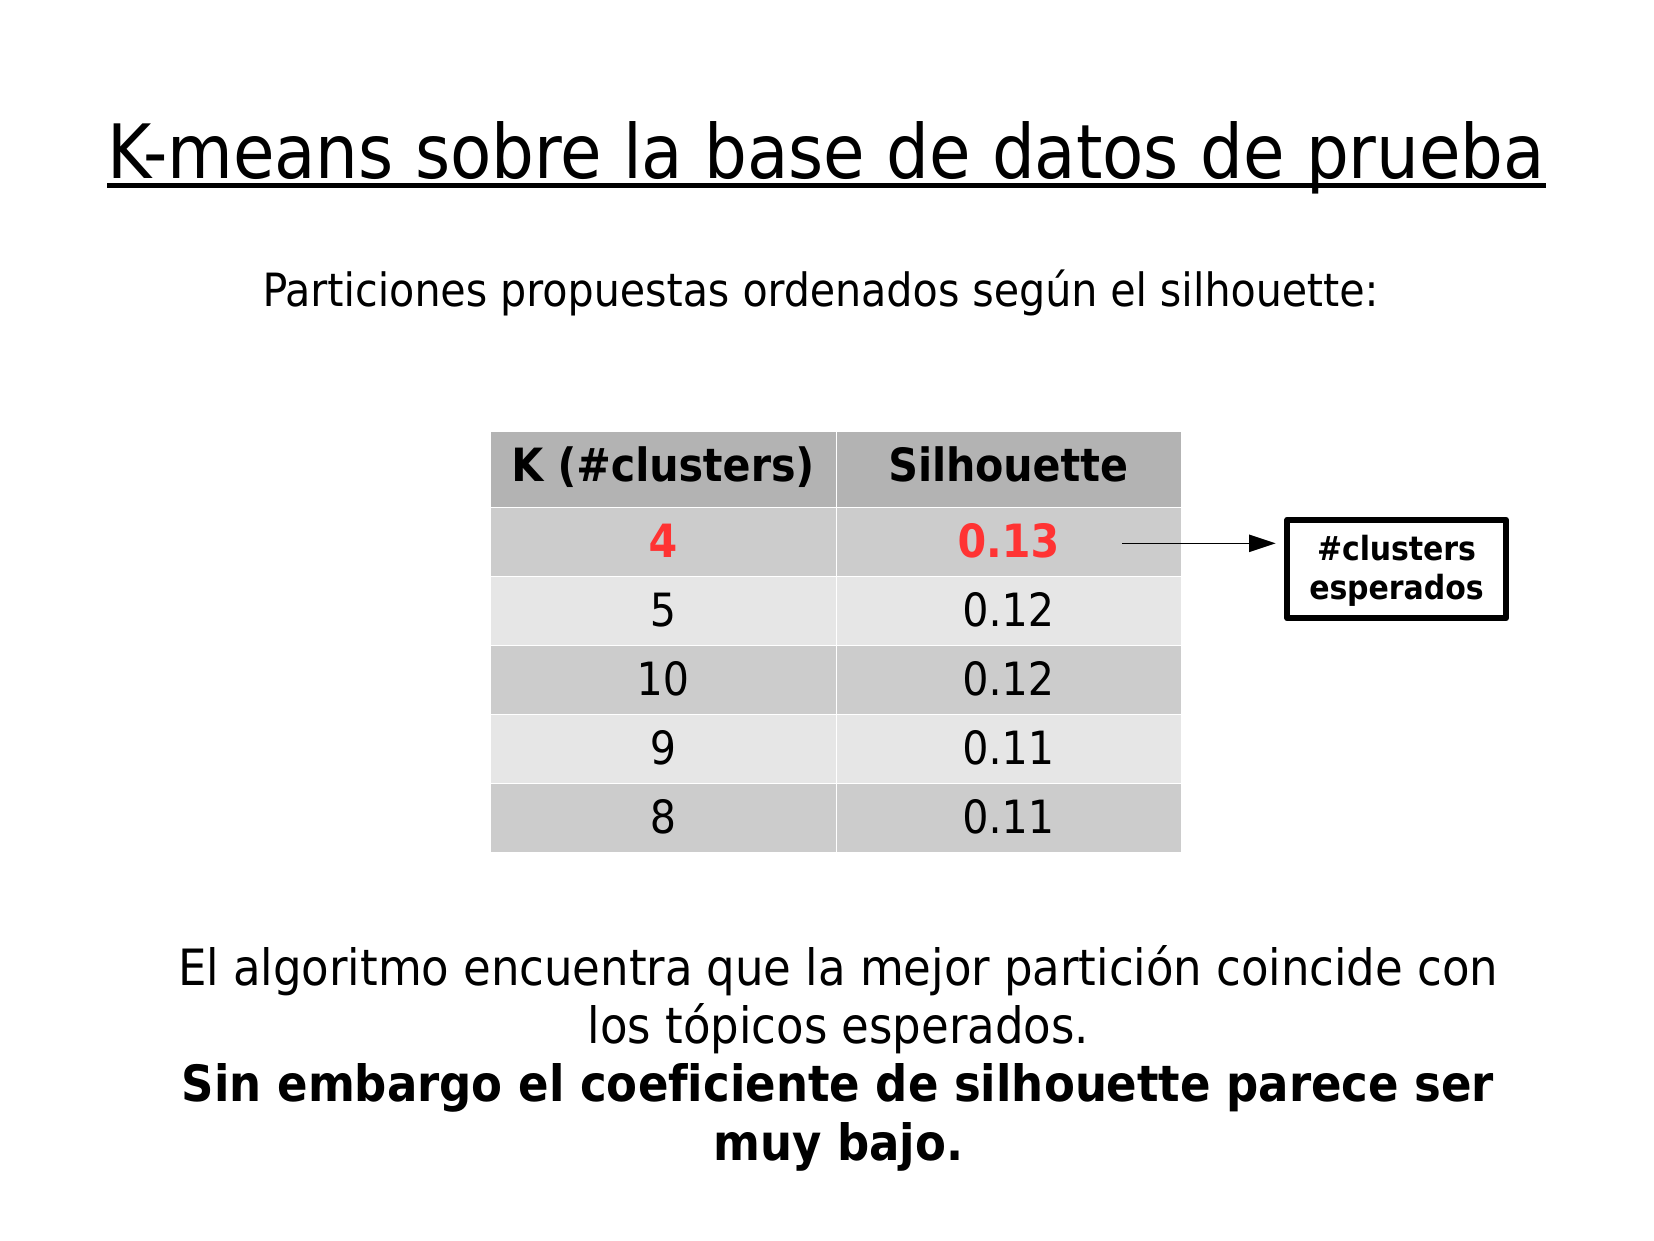

# K-means sobre la base de datos de prueba
Particiones propuestas ordenados según el silhouette:
| K (#clusters) | Silhouette |
| --- | --- |
| 4 | 0.13 |
| 5 | 0.12 |
| 10 | 0.12 |
| 9 | 0.11 |
| 8 | 0.11 |
#clusters esperados
El algoritmo encuentra que la mejor partición coincide con los tópicos esperados.
Sin embargo el coeficiente de silhouette parece ser muy bajo.